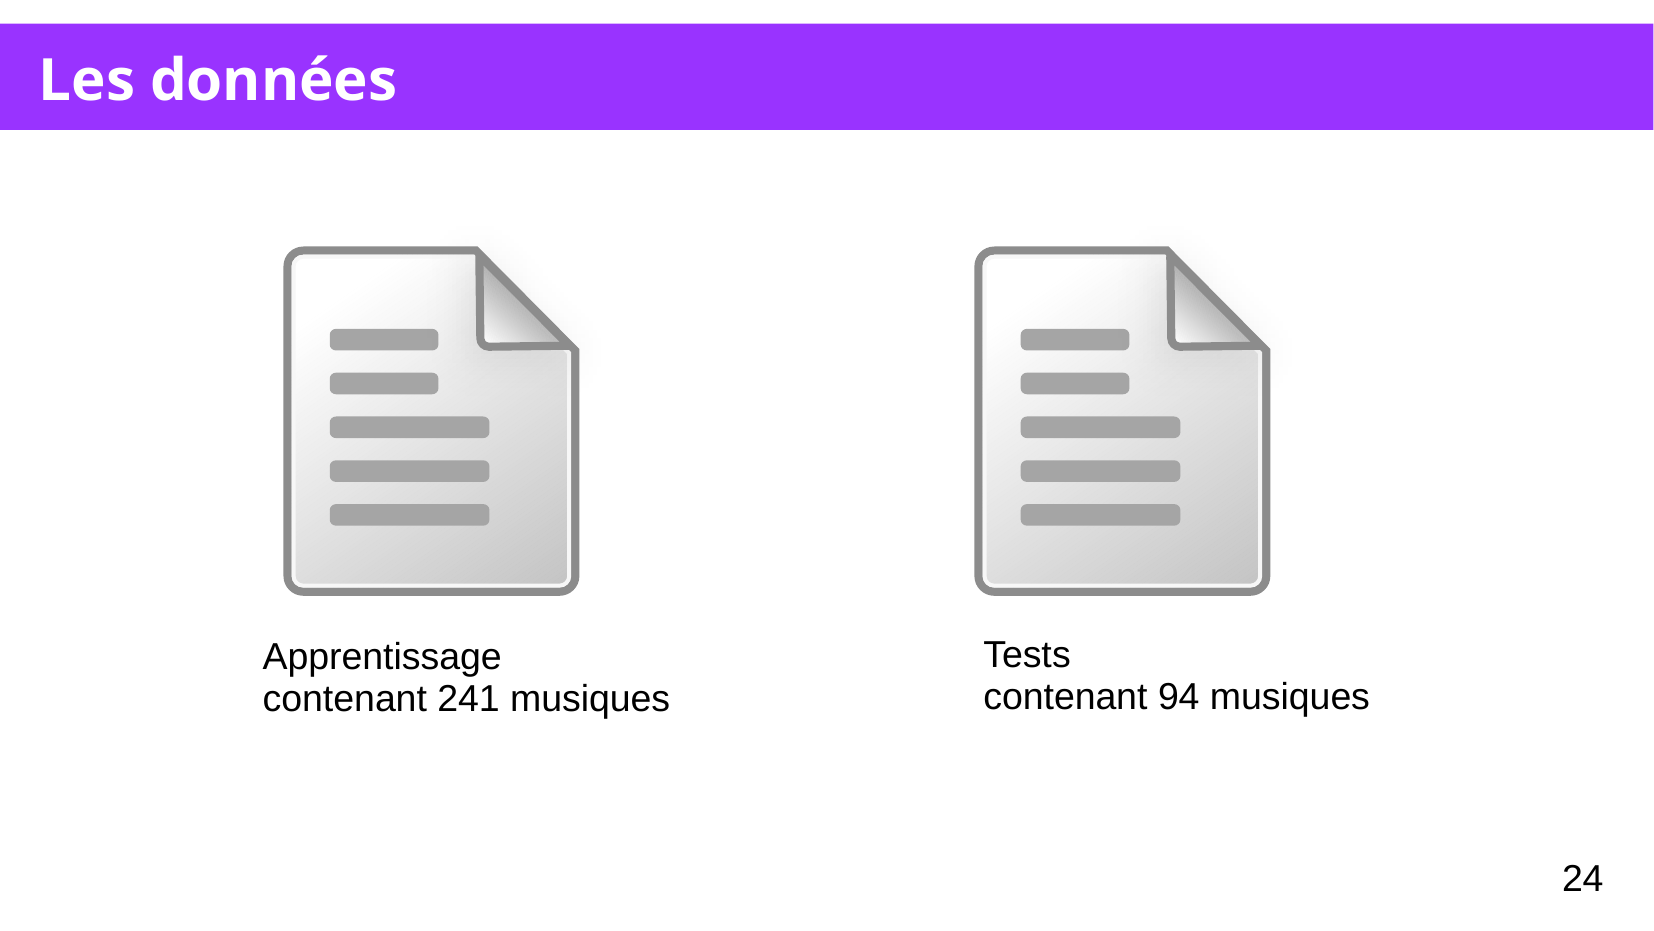

# Les données
Découpe
Tests
contenant 94 musiques
Apprentissage
contenant 241 musiques